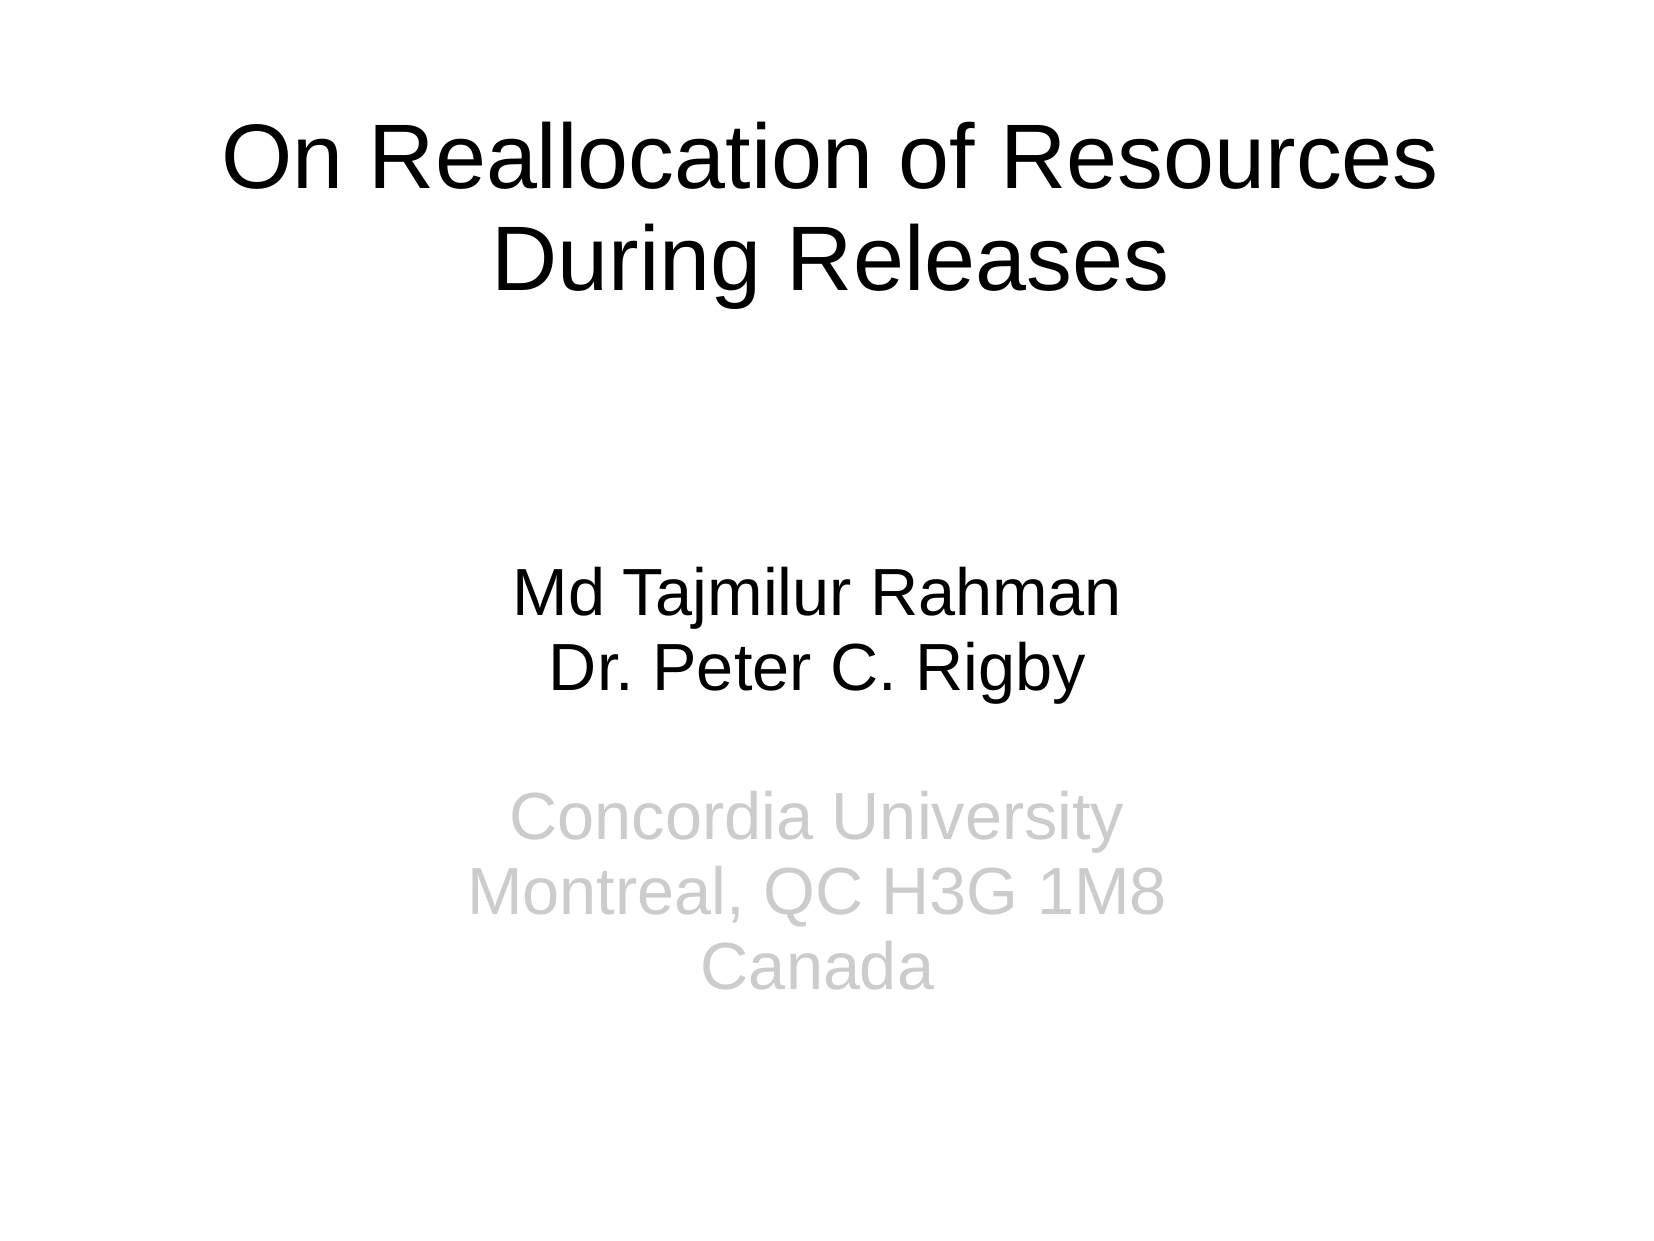

# On Reallocation of Resources During Releases
Md Tajmilur Rahman
Dr. Peter C. Rigby
Concordia University
Montreal, QC H3G 1M8
Canada